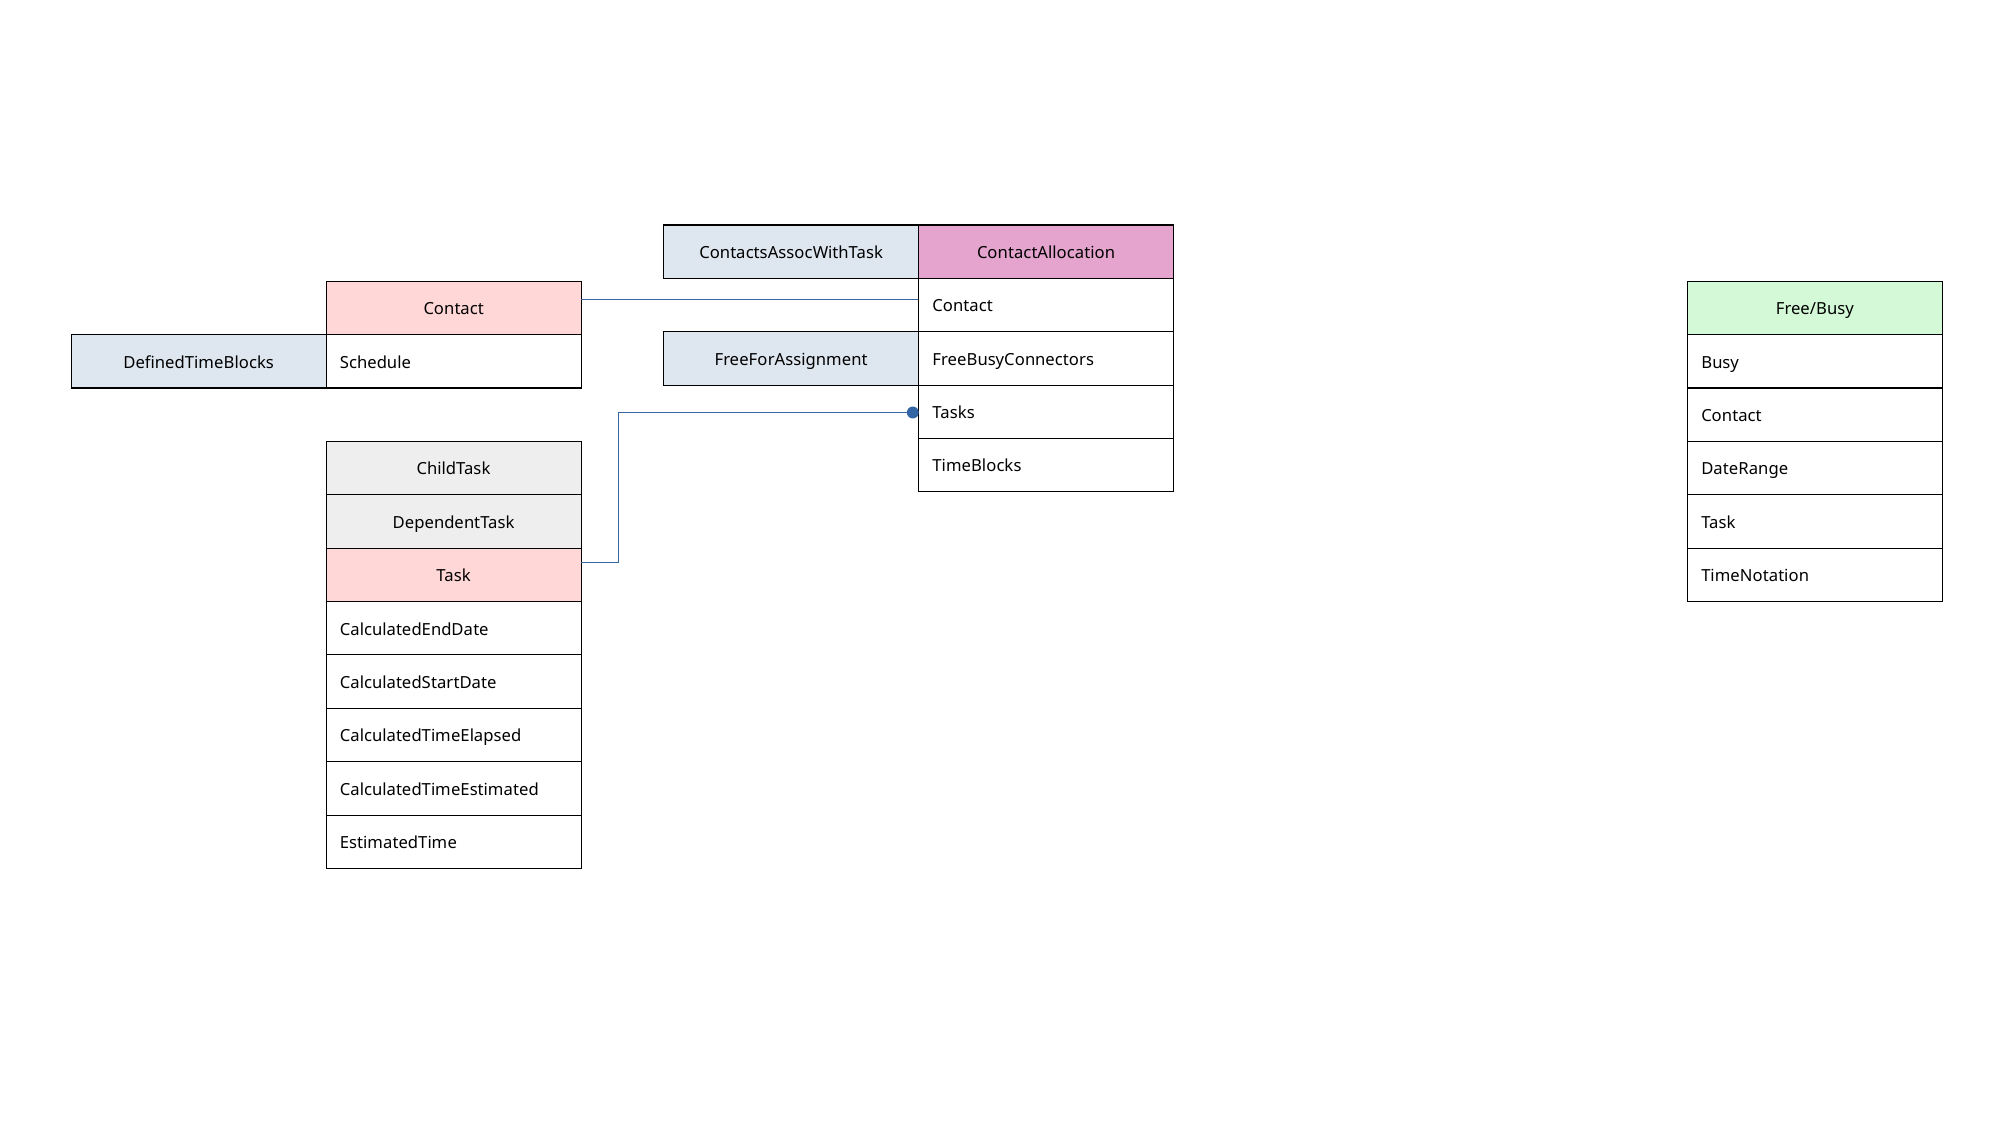

ContactsAssocWithTask
ContactAllocation
Contact
FreeBusyConnectors
Tasks
TimeBlocks
FreeForAssignment
Contact
Schedule
DefinedTimeBlocks
Free/Busy
Busy
Contact
DateRange
Task
TimeNotation
ChildTask
DependentTask
Task
CalculatedEndDate
CalculatedStartDate
CalculatedTimeElapsed
CalculatedTimeEstimated
EstimatedTime